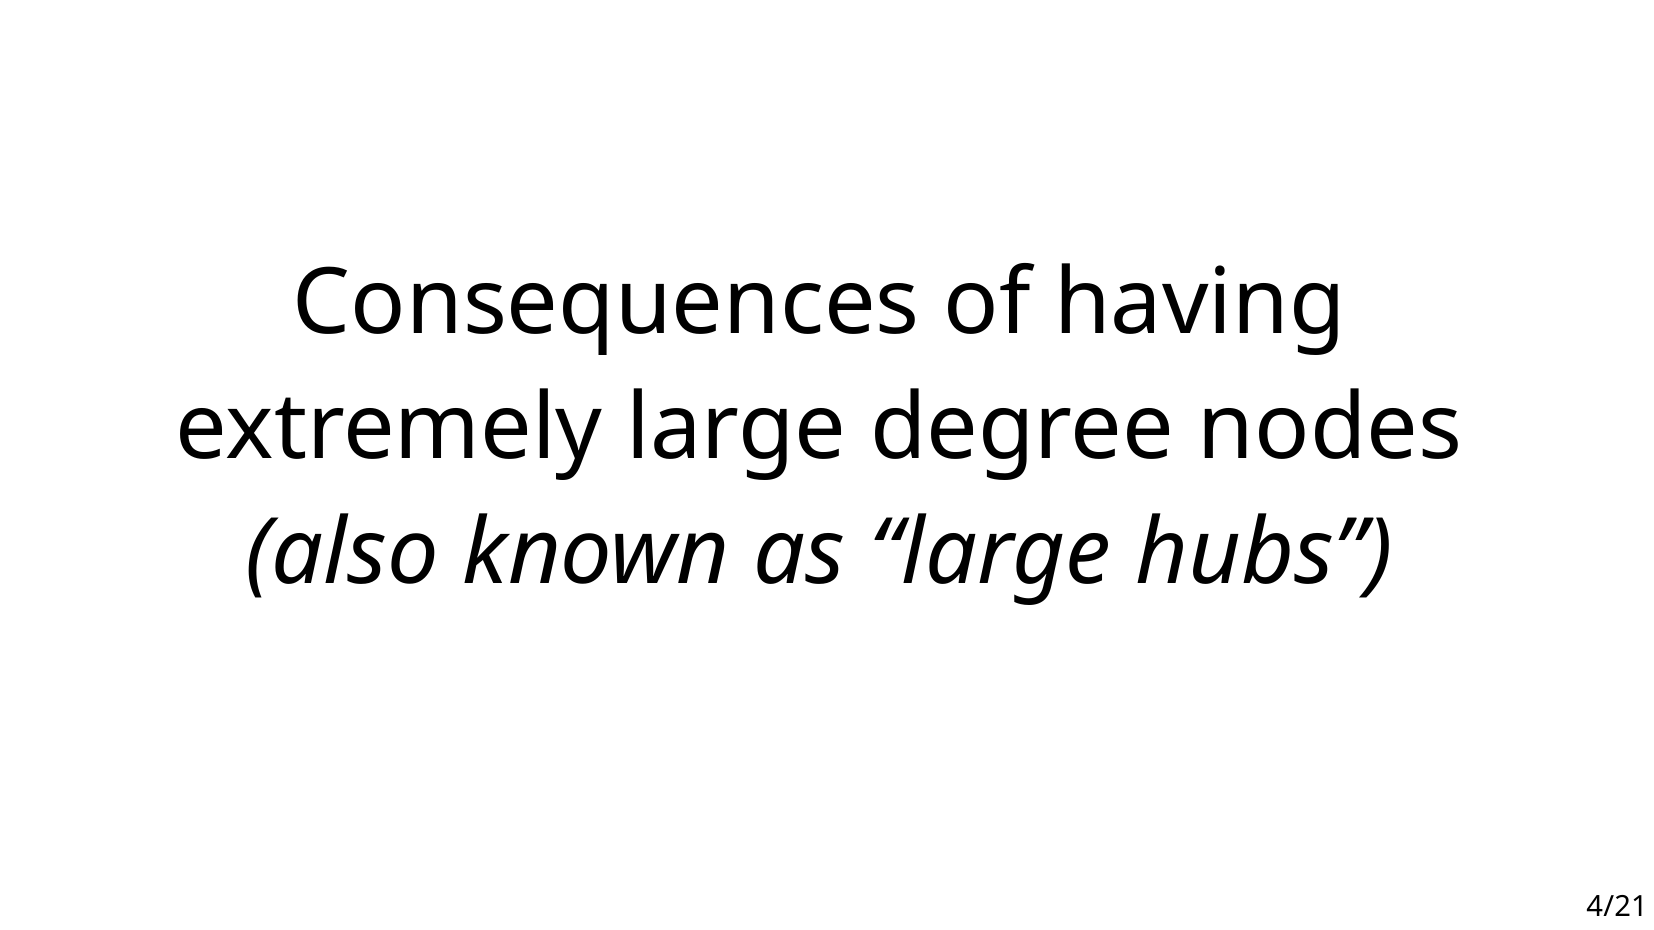

# Consequences of having extremely large degree nodes (also known as “large hubs”)
4